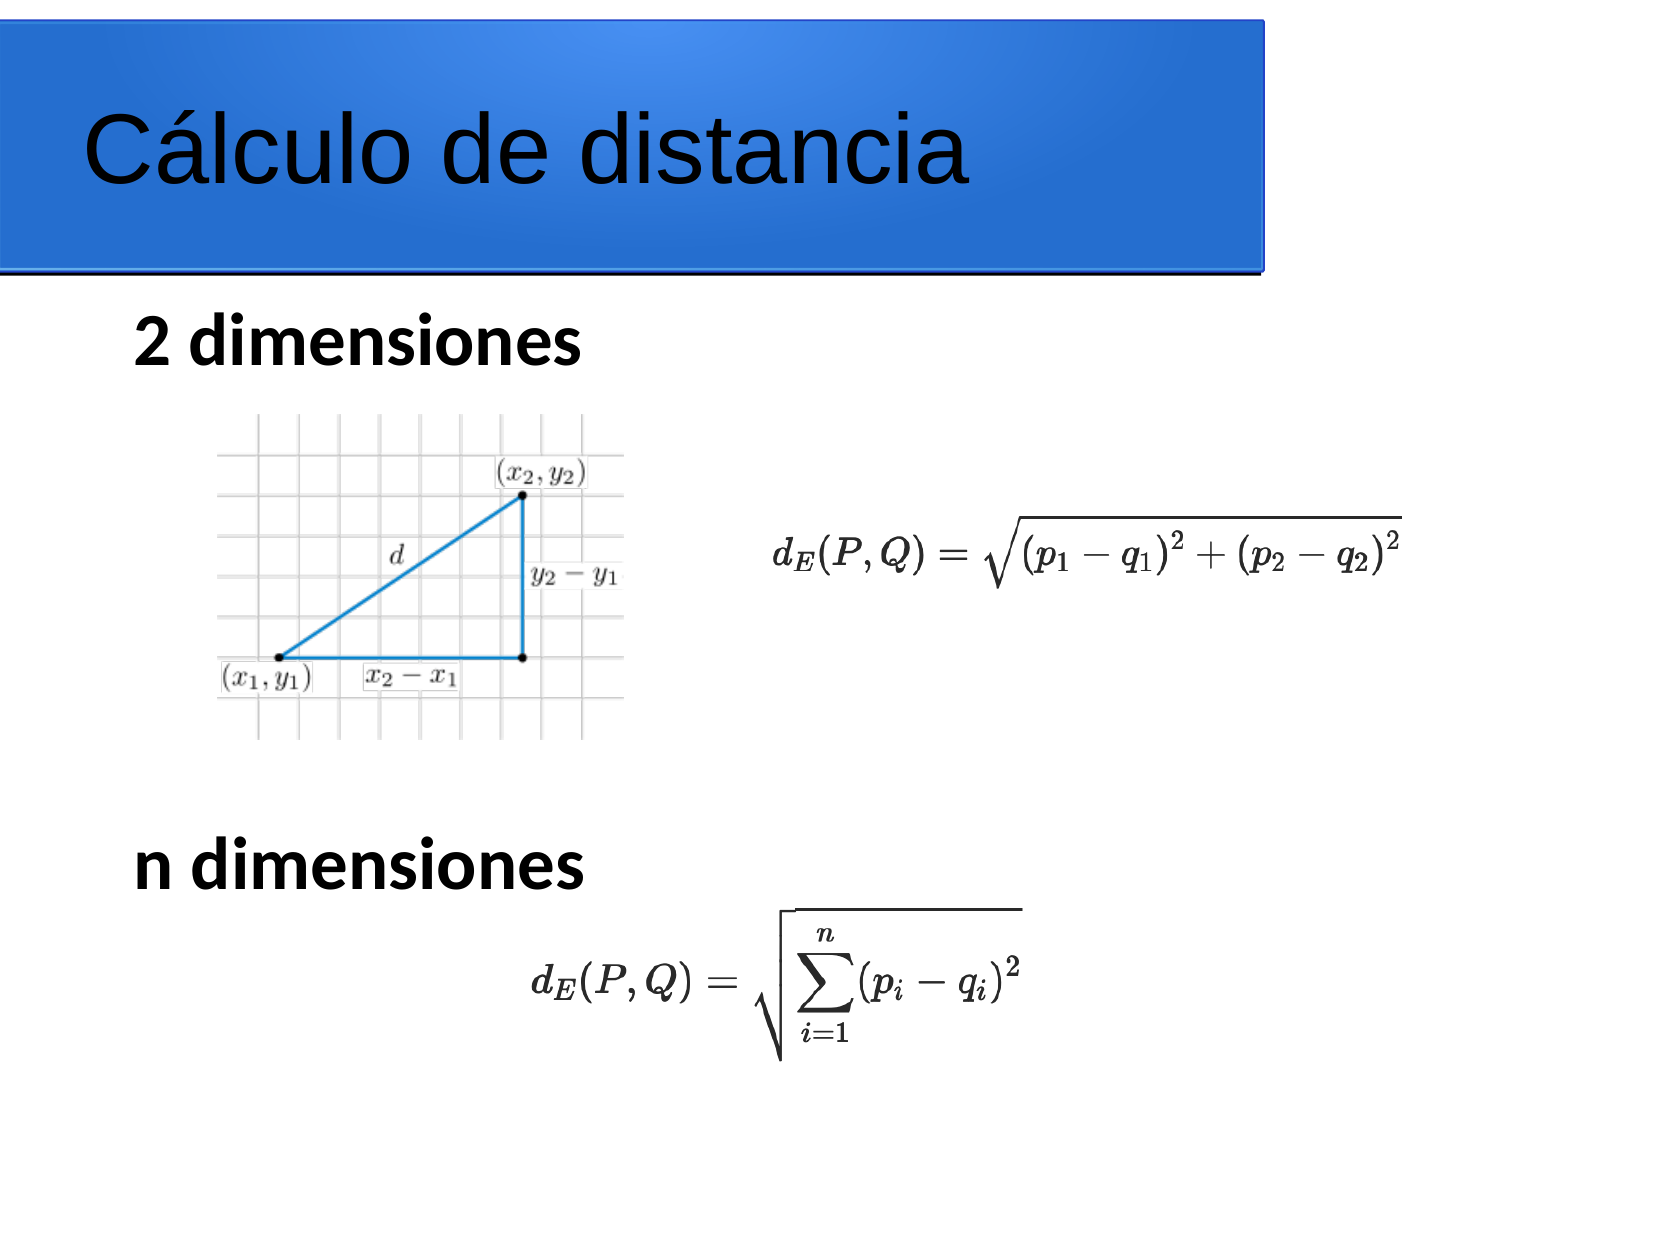

# Cálculo de distancia
2 dimensiones
n dimensiones